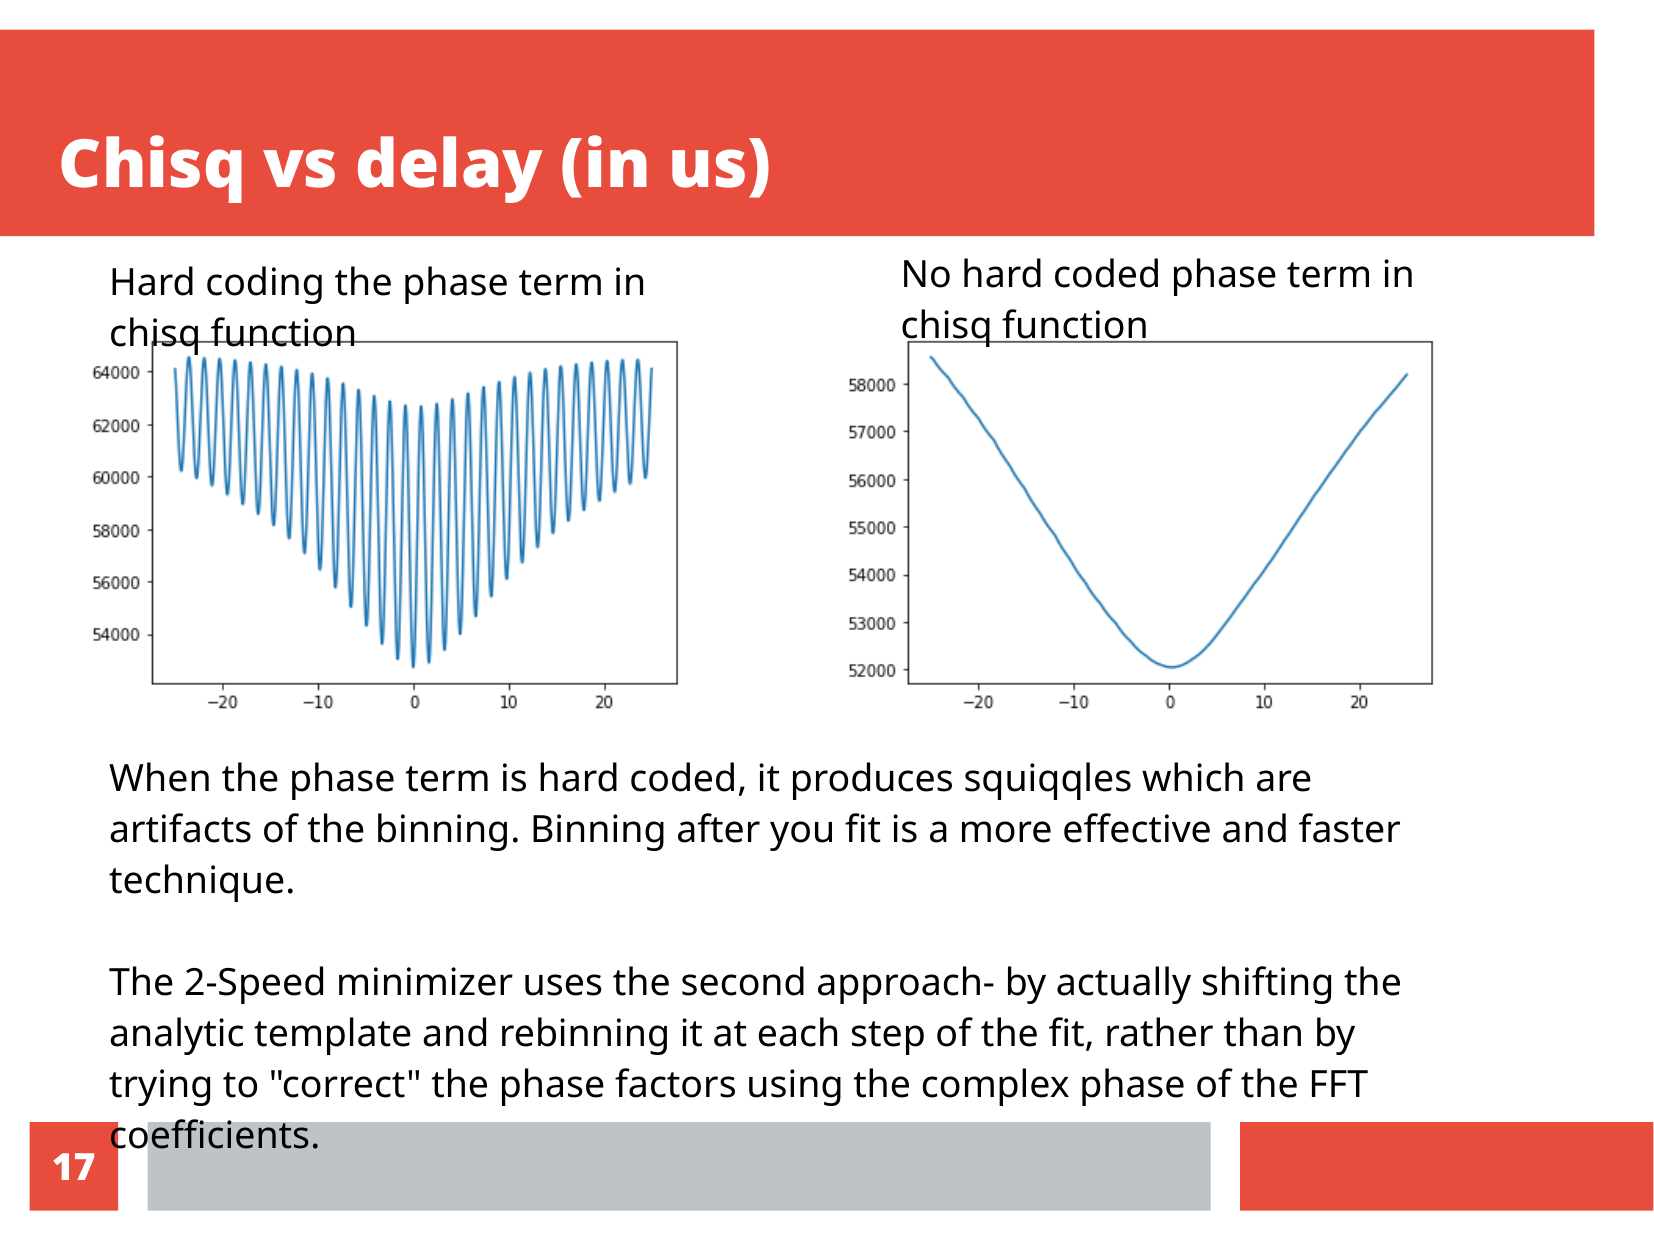

# Chisq vs delay (in us)
No hard coded phase term in chisq function
Hard coding the phase term in chisq function
When the phase term is hard coded, it produces squiqqles which are artifacts of the binning. Binning after you fit is a more effective and faster technique.
The 2-Speed minimizer uses the second approach- by actually shifting the analytic template and rebinning it at each step of the fit, rather than by trying to "correct" the phase factors using the complex phase of the FFT coefficients.
17